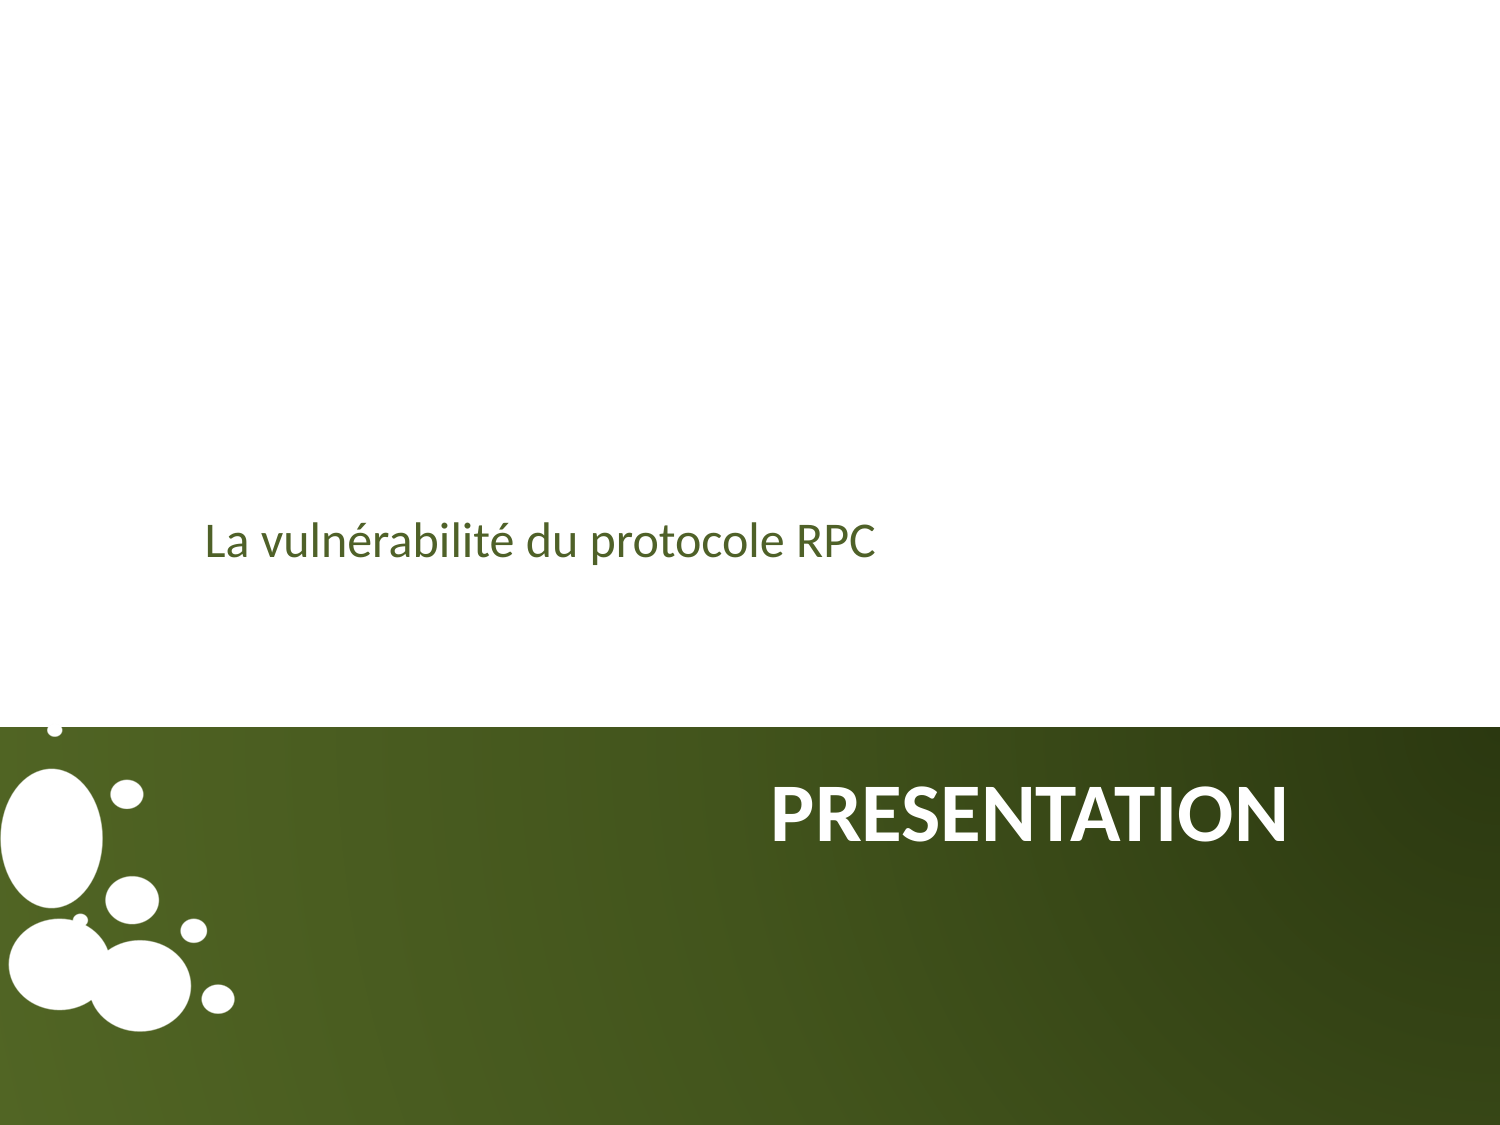

La vulnérabilité du protocole RPC
# PRESENTATION